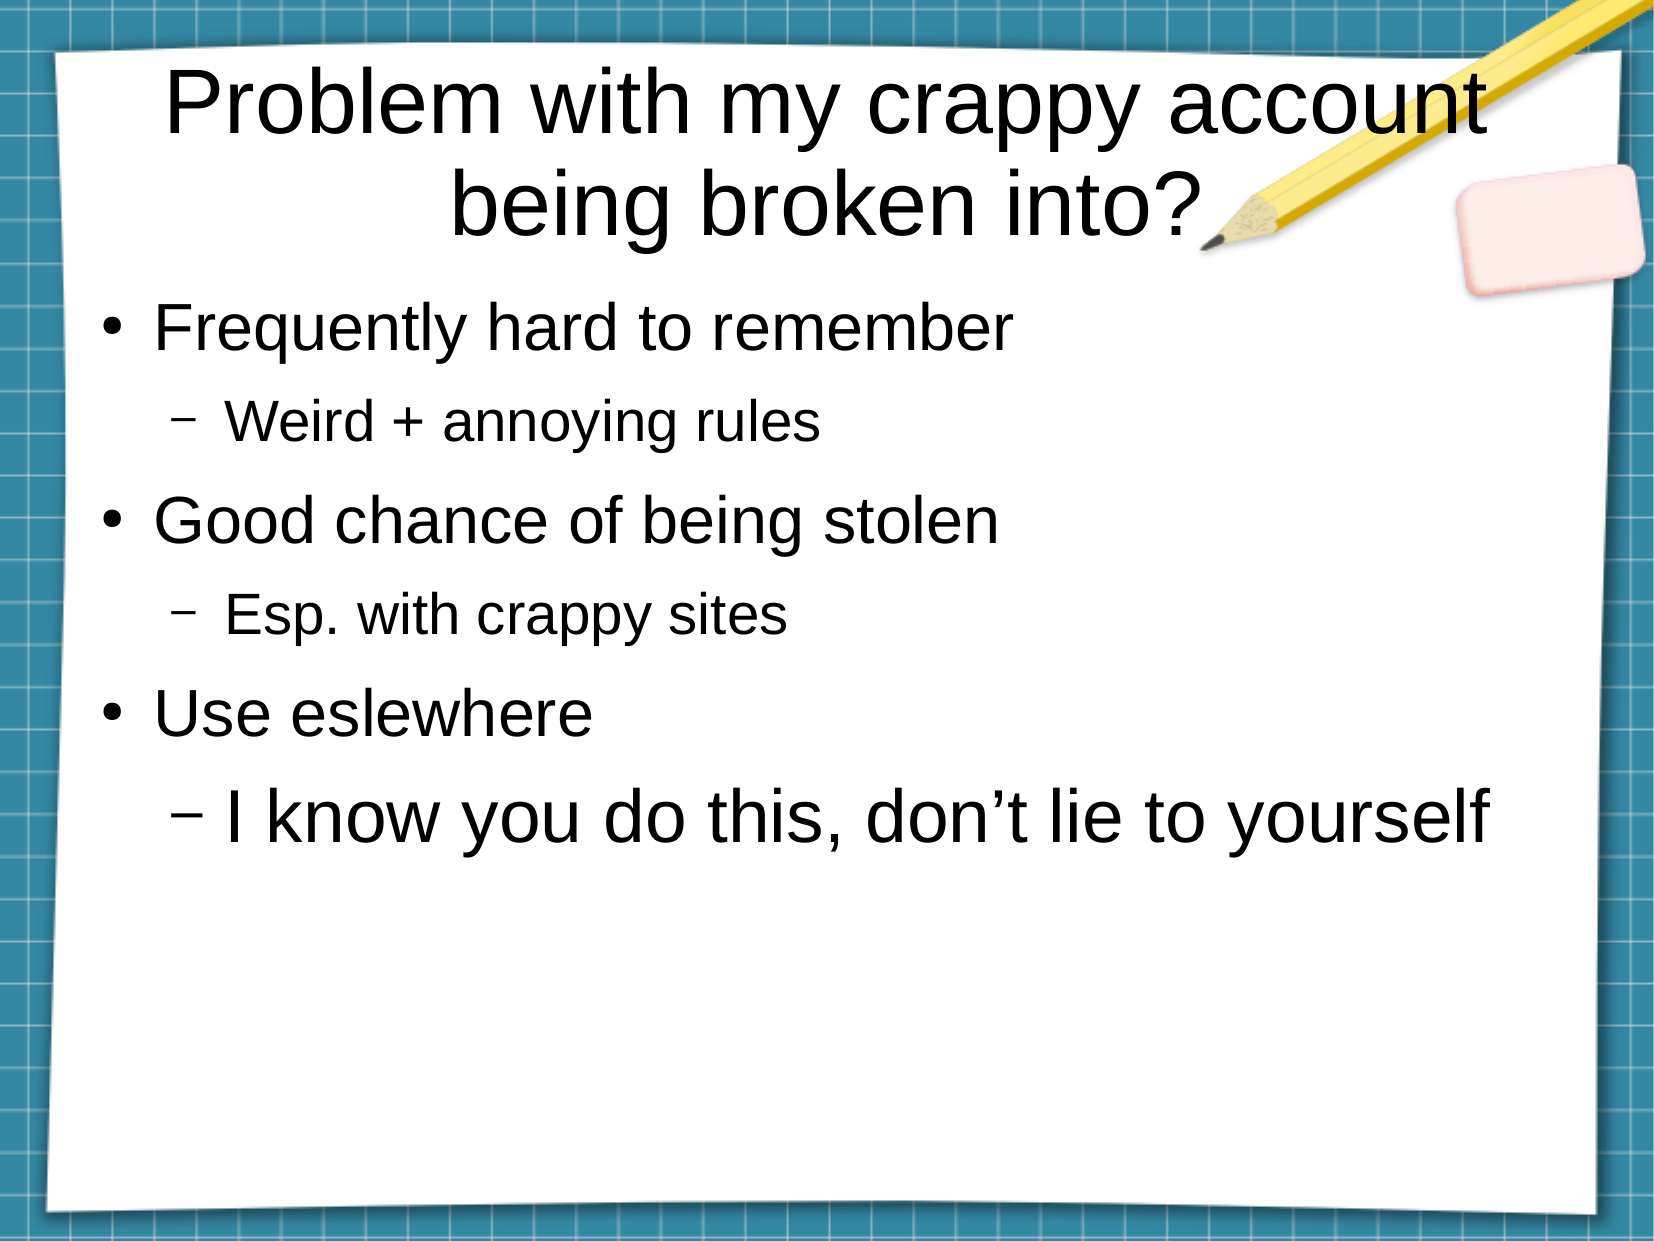

# Problem with my crappy account being broken into?
Frequently hard to remember
Weird + annoying rules
Good chance of being stolen
Esp. with crappy sites
Use eslewhere
I know you do this, don’t lie to yourself